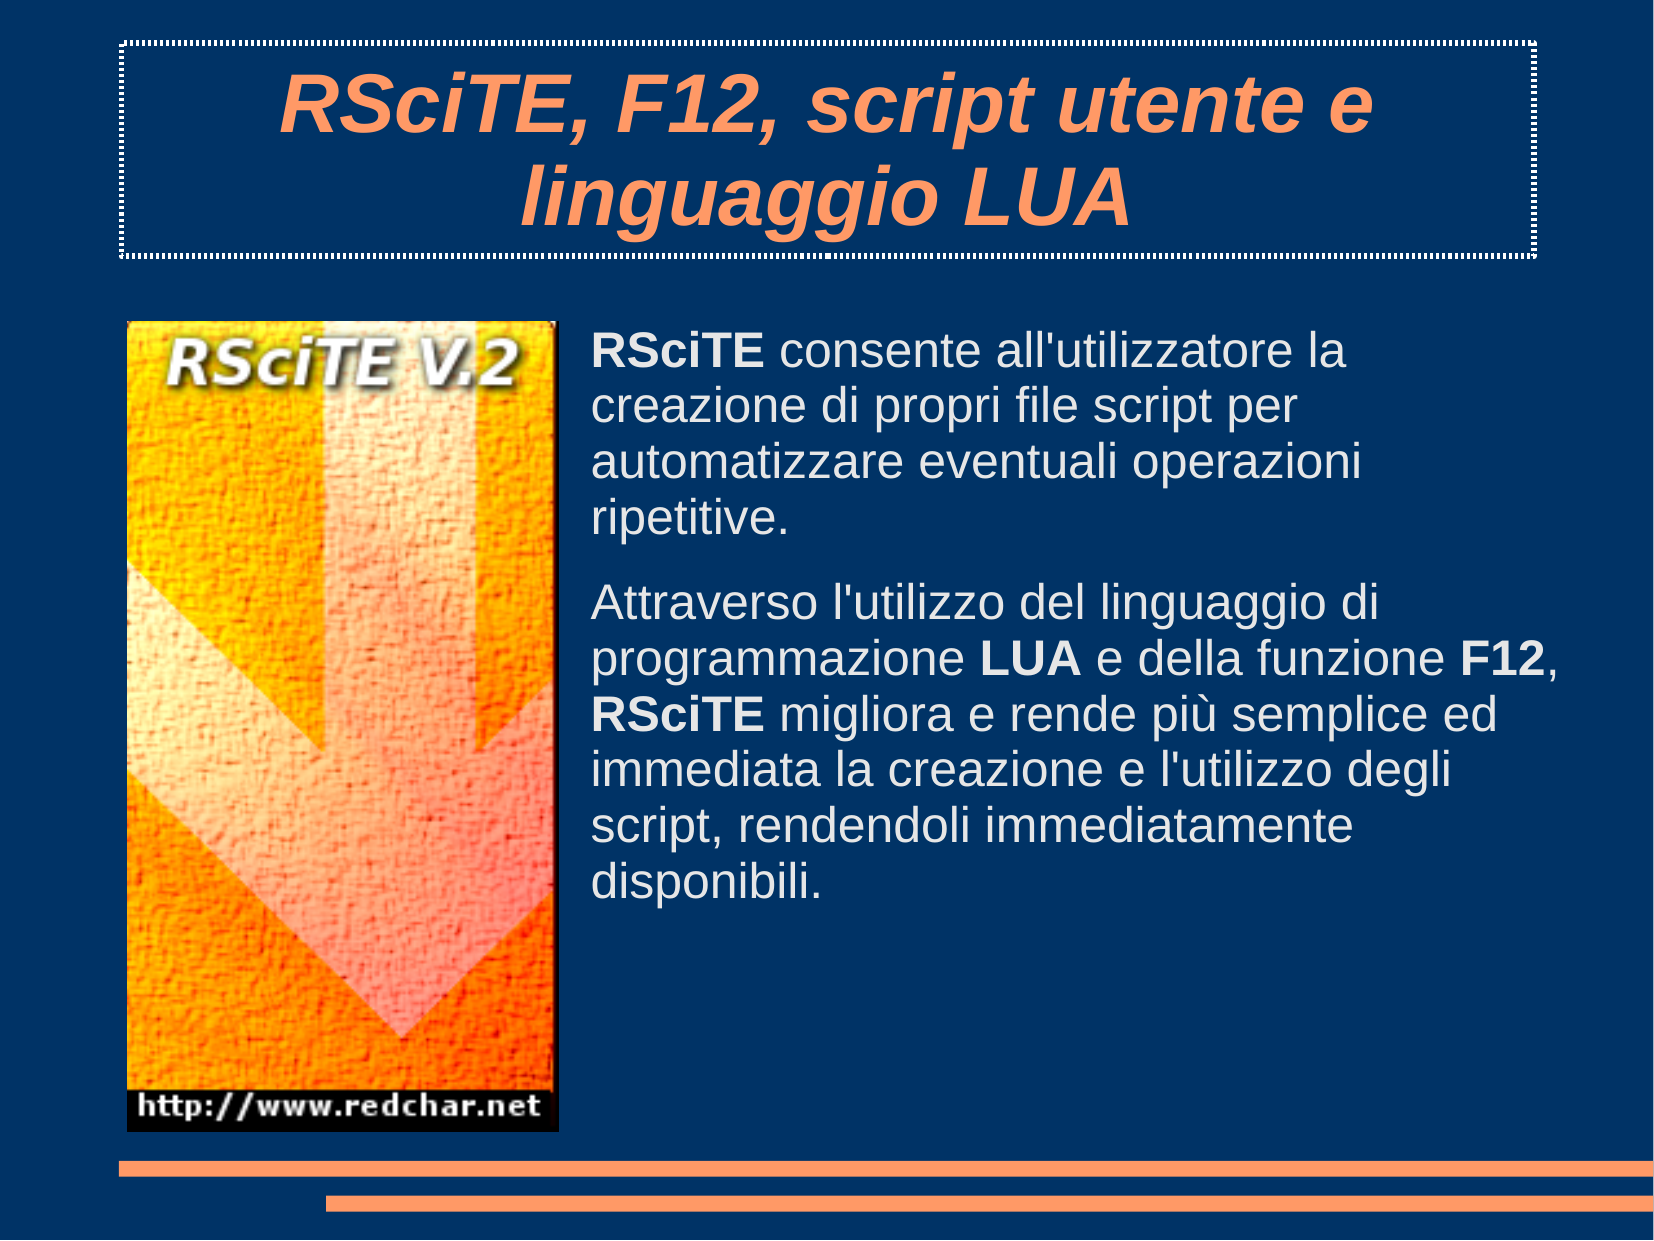

# RSciTE, F12, script utente e linguaggio LUA
RSciTE consente all'utilizzatore la creazione di propri file script per automatizzare eventuali operazioni ripetitive.
Attraverso l'utilizzo del linguaggio di programmazione LUA e della funzione F12, RSciTE migliora e rende più semplice ed immediata la creazione e l'utilizzo degli script, rendendoli immediatamente disponibili.